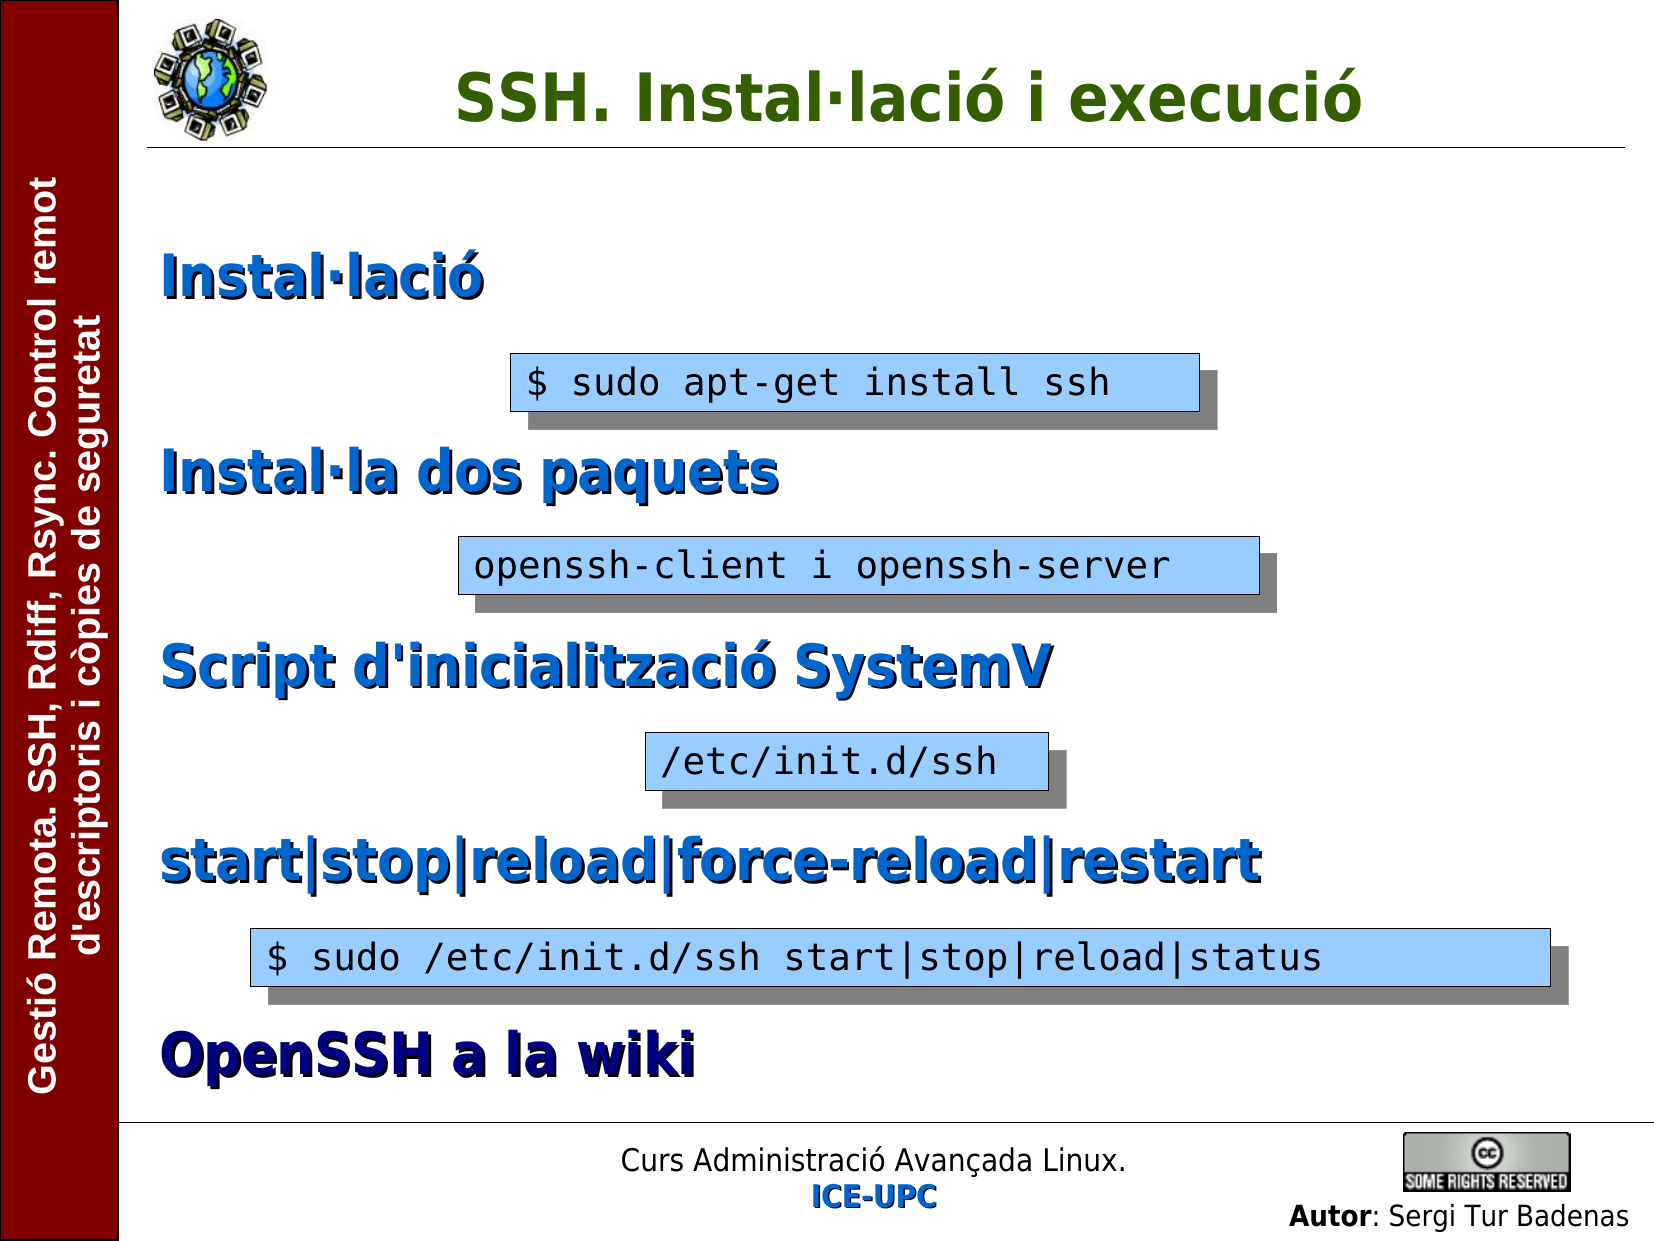

# SSH. Instal·lació i execució
Instal·lació
Instal·la dos paquets
Script d'inicialització SystemV
start|stop|reload|force-reload|restart
OpenSSH a la wiki
$ sudo apt-get install ssh
openssh-client i openssh-server
/etc/init.d/ssh
$ sudo /etc/init.d/ssh start|stop|reload|status